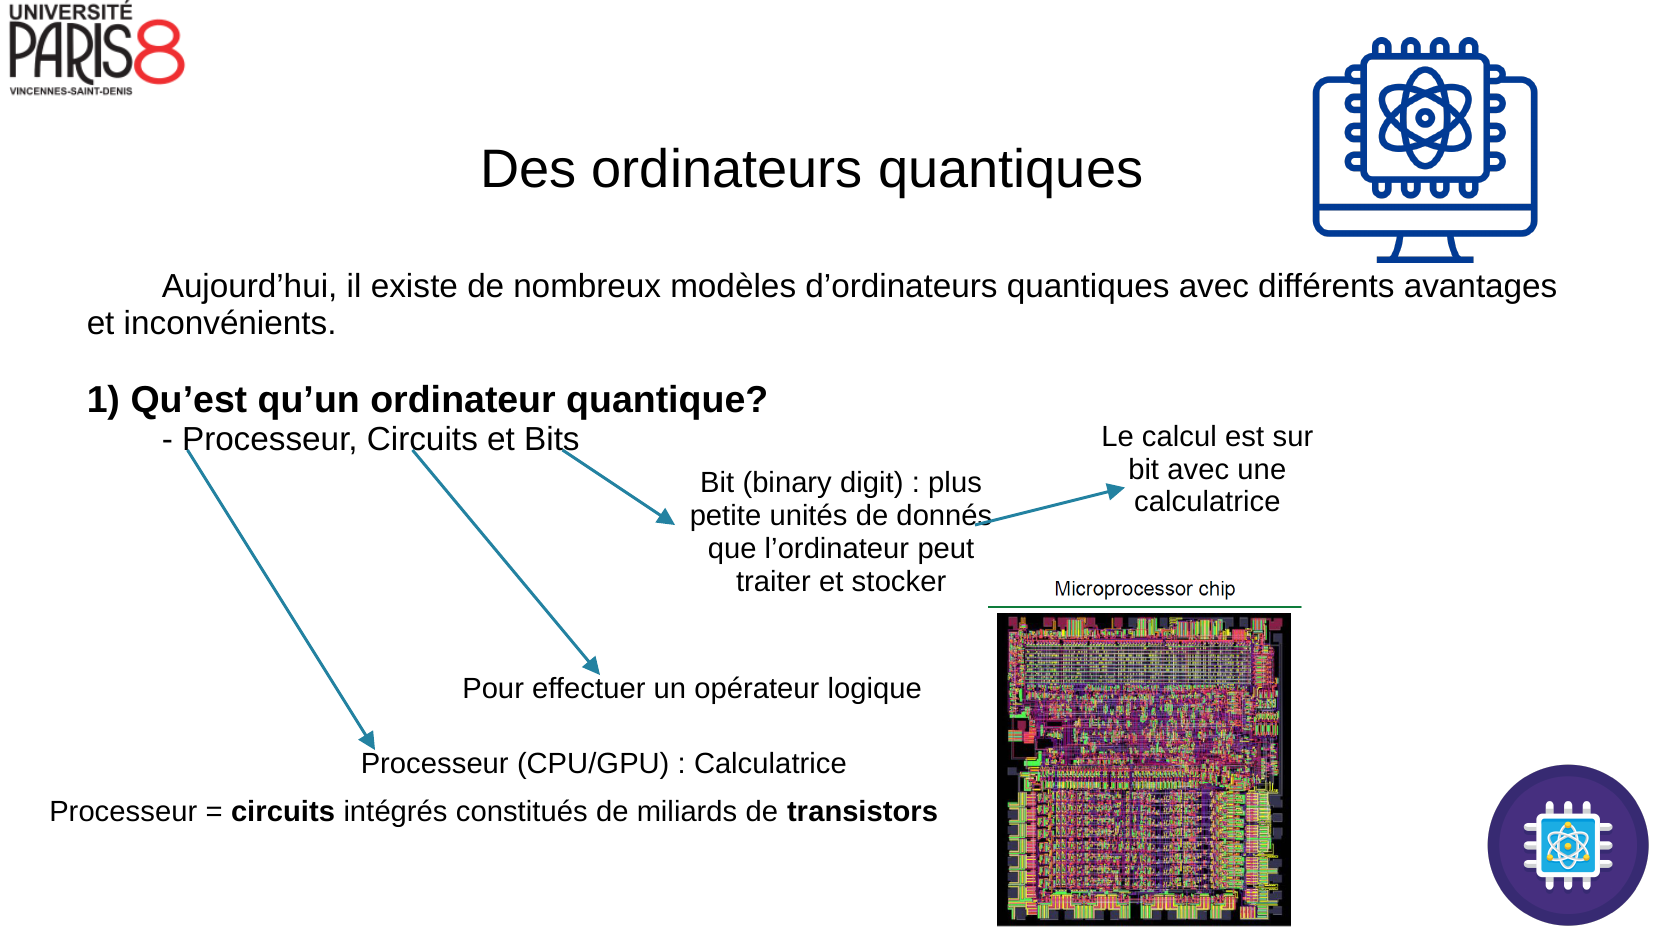

# Des ordinateurs quantiques
	Aujourd’hui, il existe de nombreux modèles d’ordinateurs quantiques avec différents avantages et inconvénients.
1) Qu’est qu’un ordinateur quantique?
	- Processeur, Circuits et Bits
Le calcul est sur bit avec une calculatrice
Bit (binary digit) : plus petite unités de donnés que l’ordinateur peut traiter et stocker
Pour effectuer un opérateur logique
Processeur (CPU/GPU) : Calculatrice
Processeur = circuits intégrés constitués de miliards de transistors